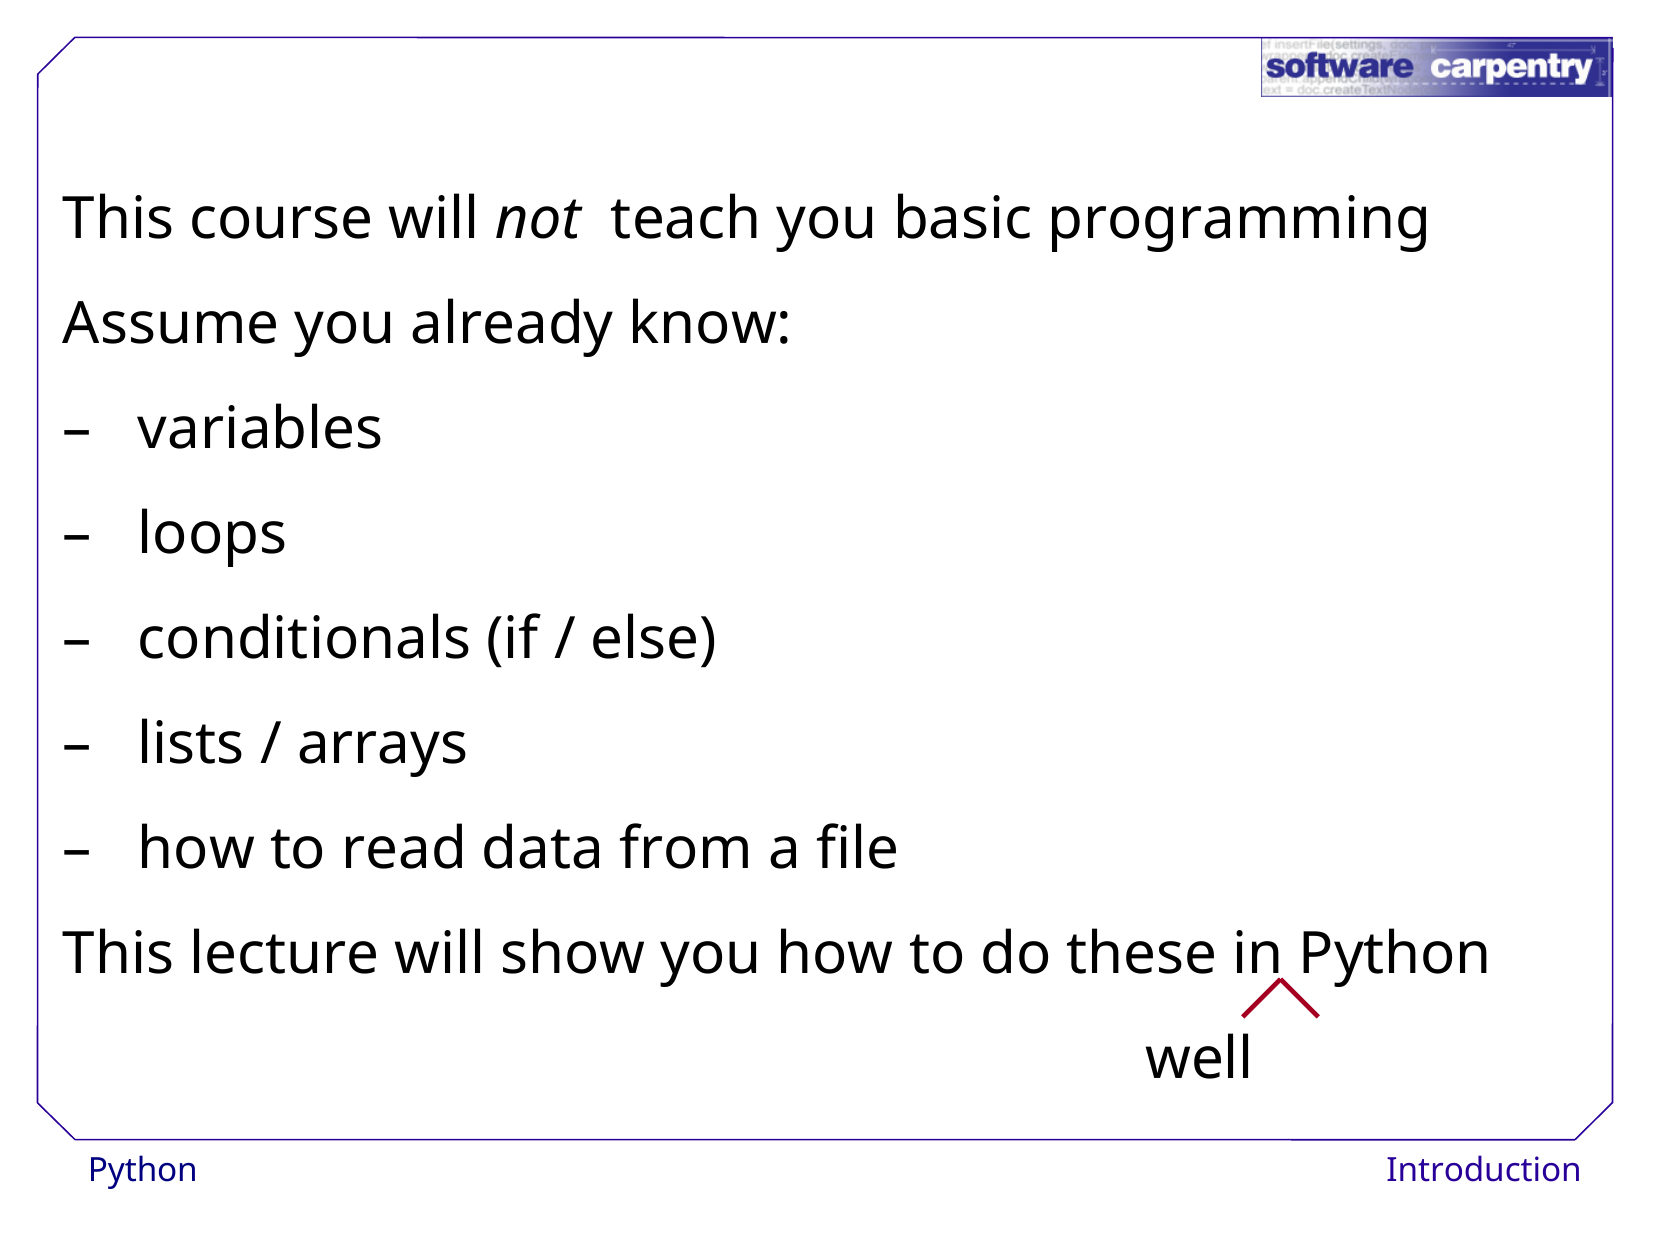

This course will not teach you basic programming
Assume you already know:
–	variables
–	loops
–	conditionals (if / else)
–	lists / arrays
–	how to read data from a file
This lecture will show you how to do these in Python
 well